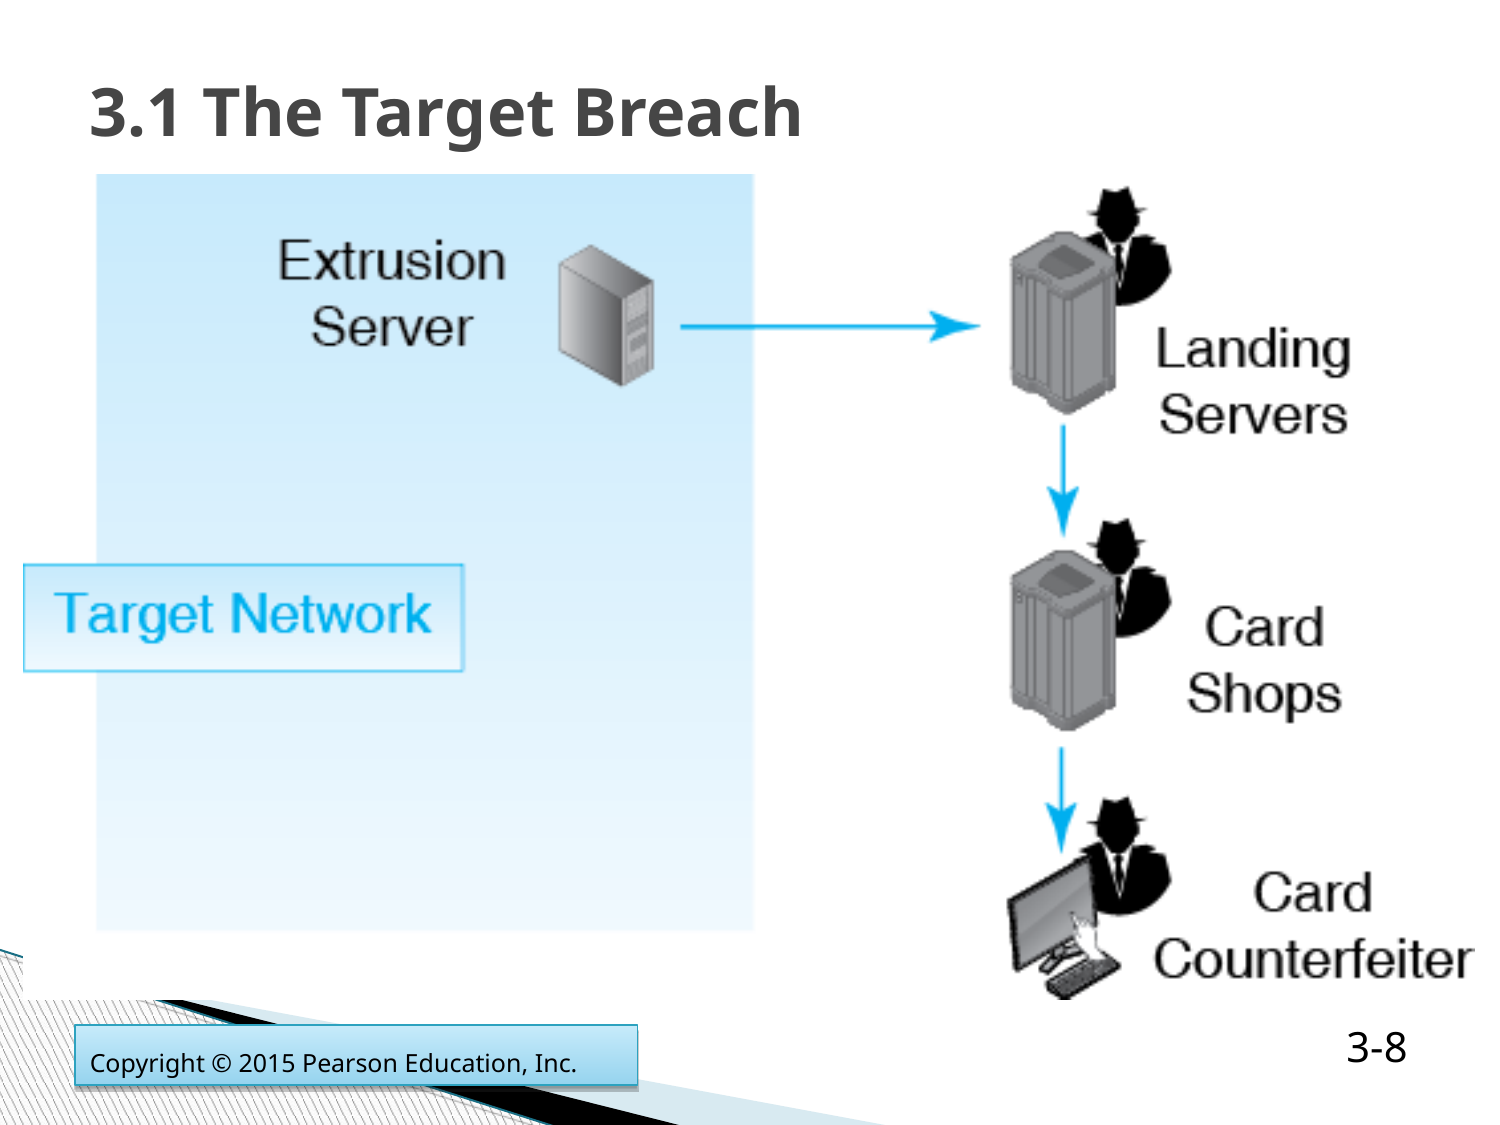

# 3.1 The Target Breach
Copyright © 2015 Pearson Education, Inc.